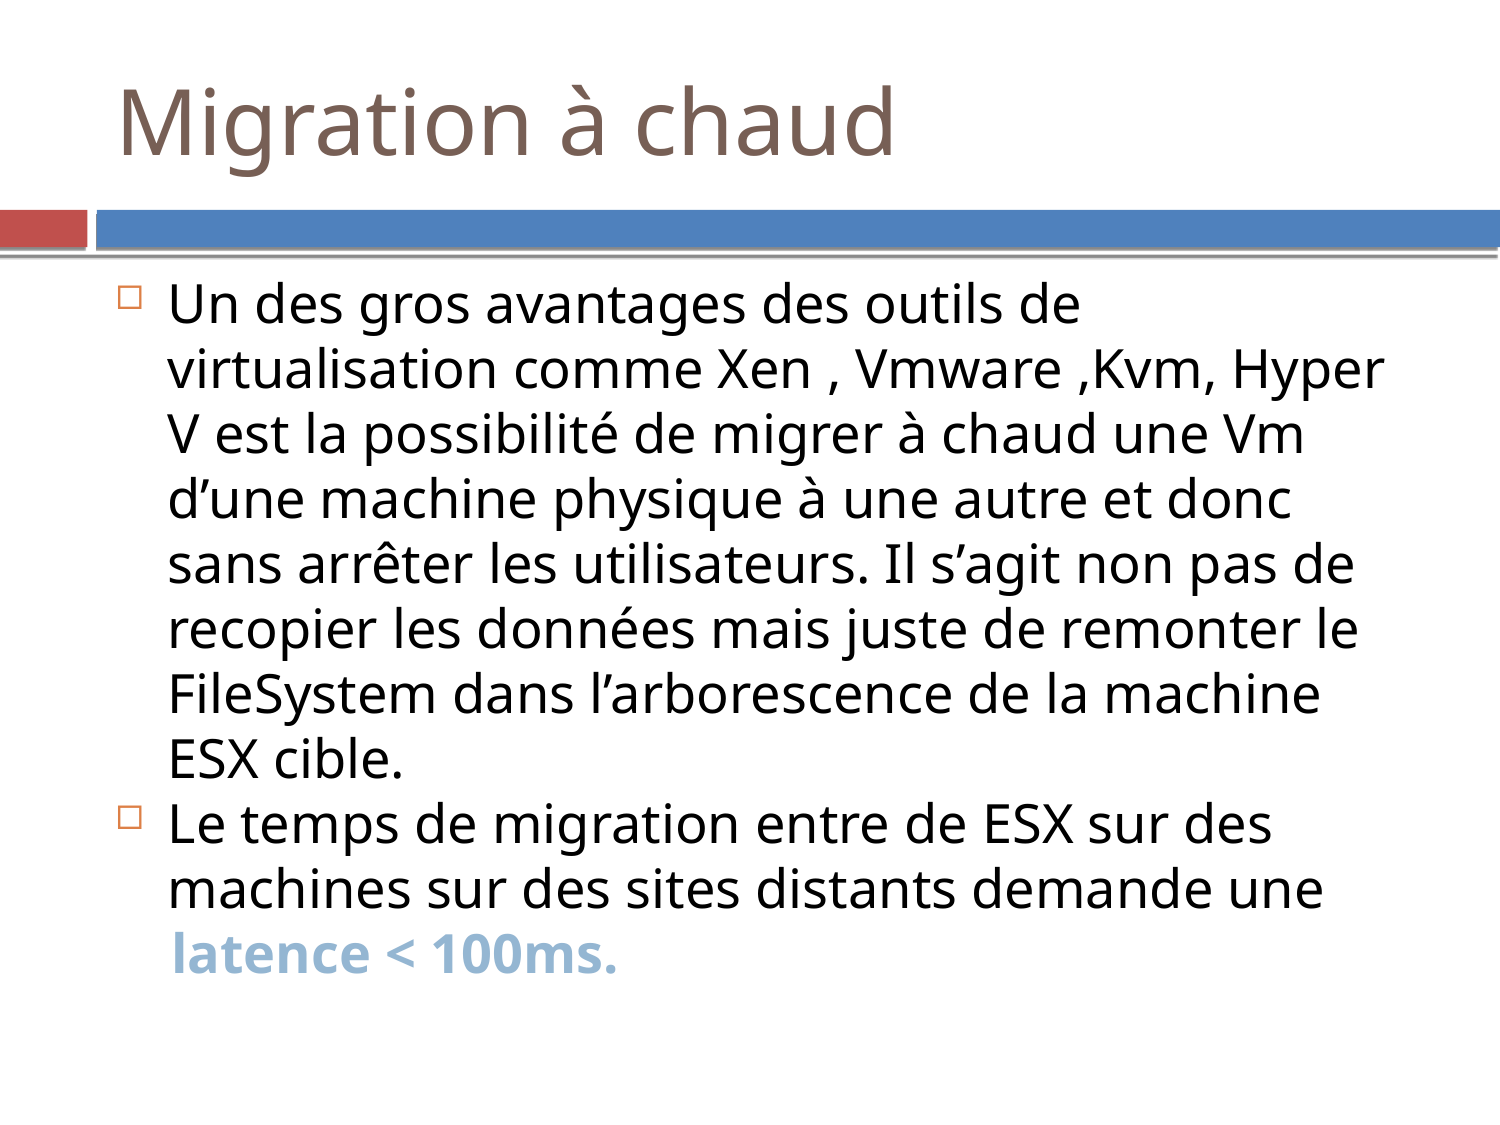

Migration à chaud
Un des gros avantages des outils de virtualisation comme Xen , Vmware ,Kvm, Hyper V est la possibilité de migrer à chaud une Vm d’une machine physique à une autre et donc sans arrêter les utilisateurs. Il s’agit non pas de recopier les données mais juste de remonter le FileSystem dans l’arborescence de la machine ESX cible.
Le temps de migration entre de ESX sur des machines sur des sites distants demande une
 latence < 100ms.